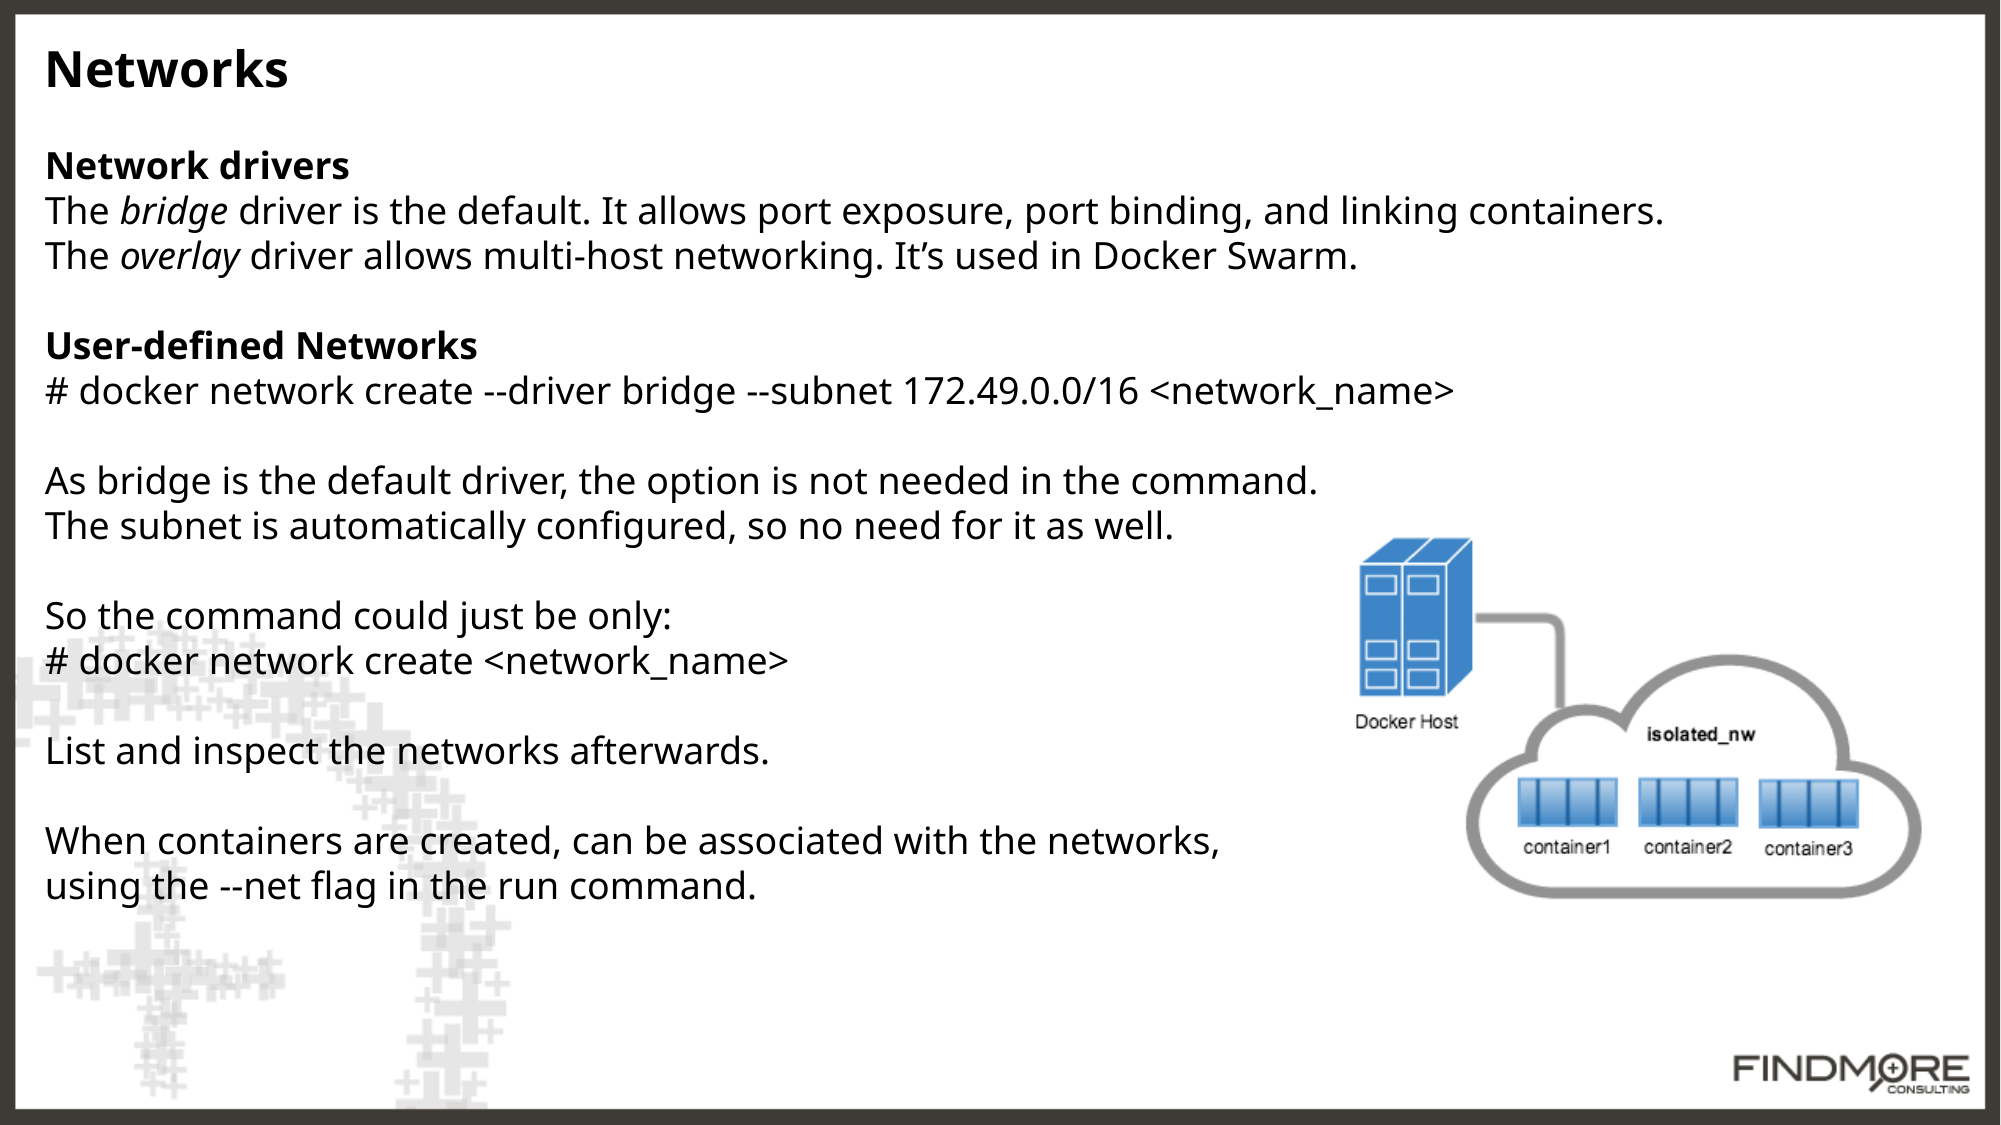

Networks
Network drivers
The bridge driver is the default. It allows port exposure, port binding, and linking containers.
The overlay driver allows multi-host networking. It’s used in Docker Swarm.
User-defined Networks
# docker network create --driver bridge --subnet 172.49.0.0/16 <network_name>
As bridge is the default driver, the option is not needed in the command.
The subnet is automatically configured, so no need for it as well.
So the command could just be only:
# docker network create <network_name>
List and inspect the networks afterwards.
When containers are created, can be associated with the networks,
using the --net flag in the run command.